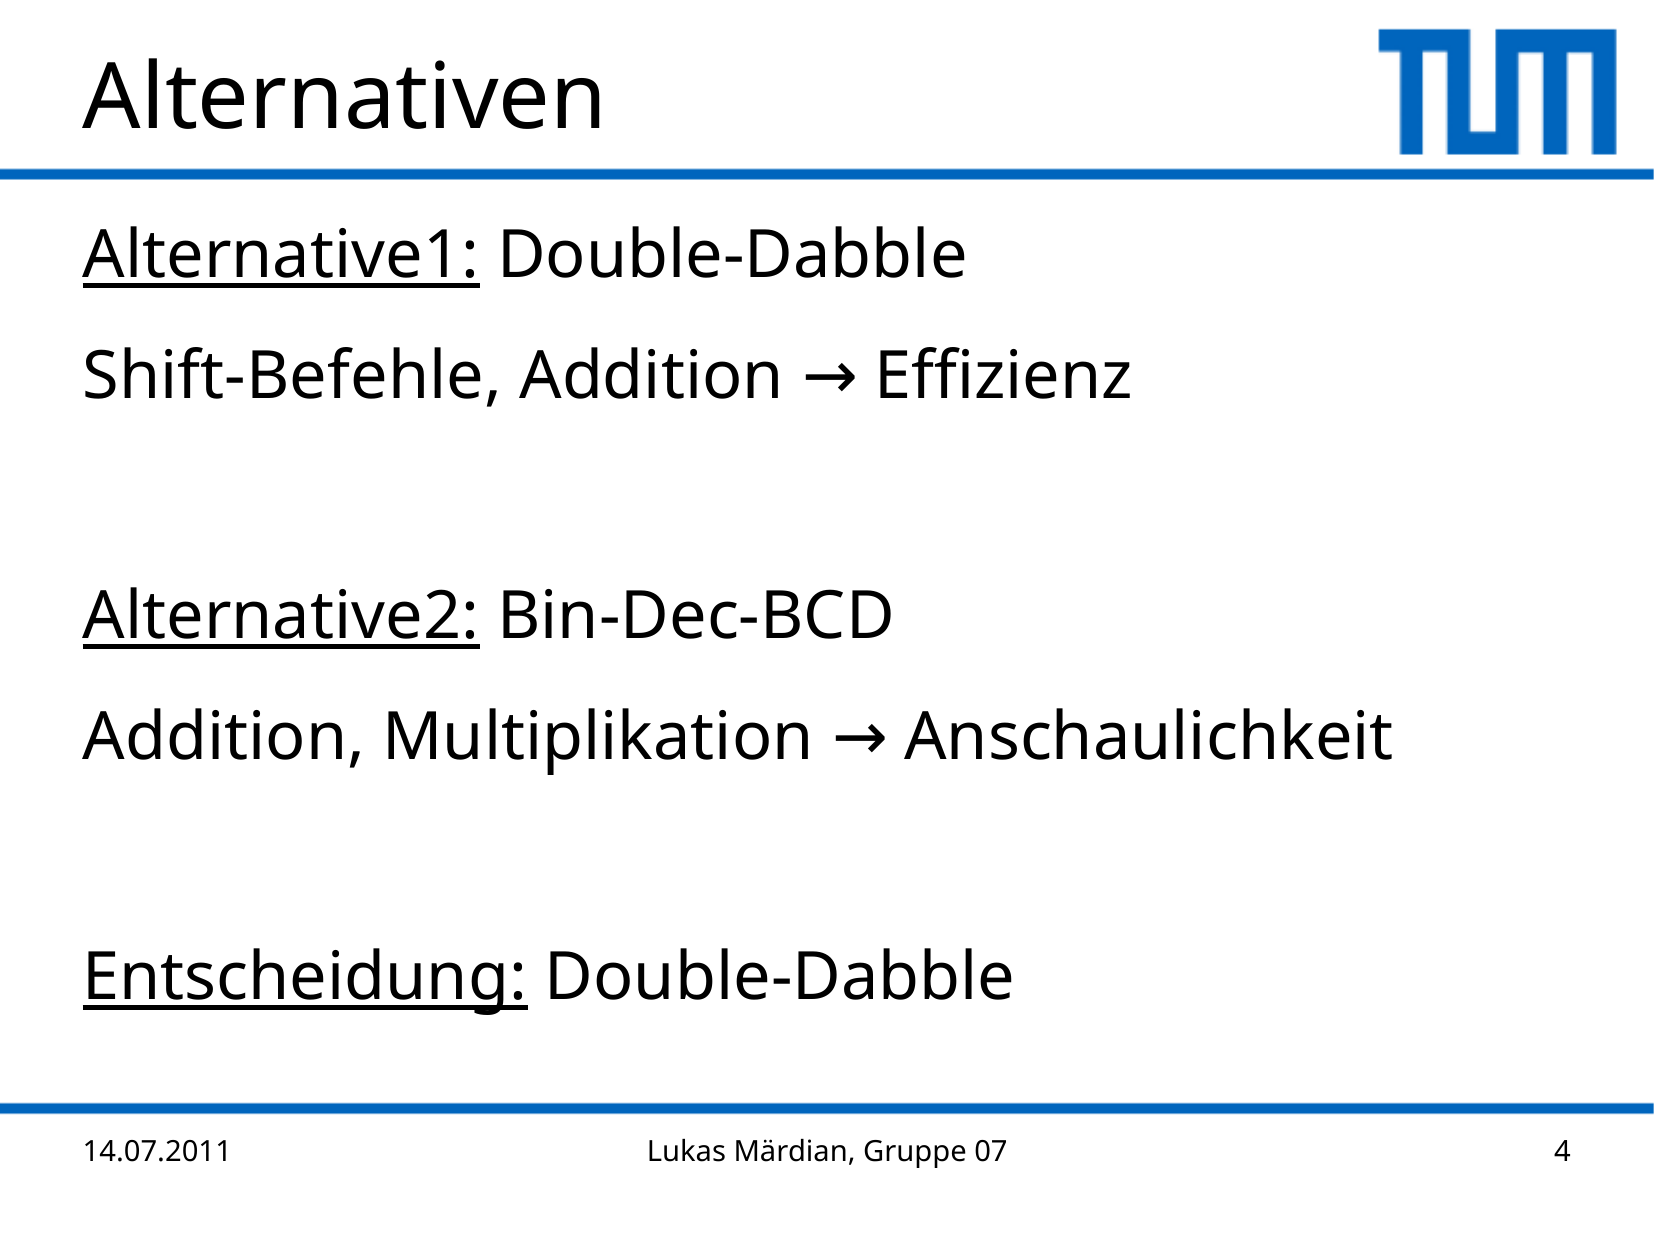

# Alternativen
Alternative1: Double-Dabble
Shift-Befehle, Addition → Effizienz
Alternative2: Bin-Dec-BCD
Addition, Multiplikation → Anschaulichkeit
Entscheidung: Double-Dabble
14.07.2011
Lukas Märdian, Gruppe 07
4